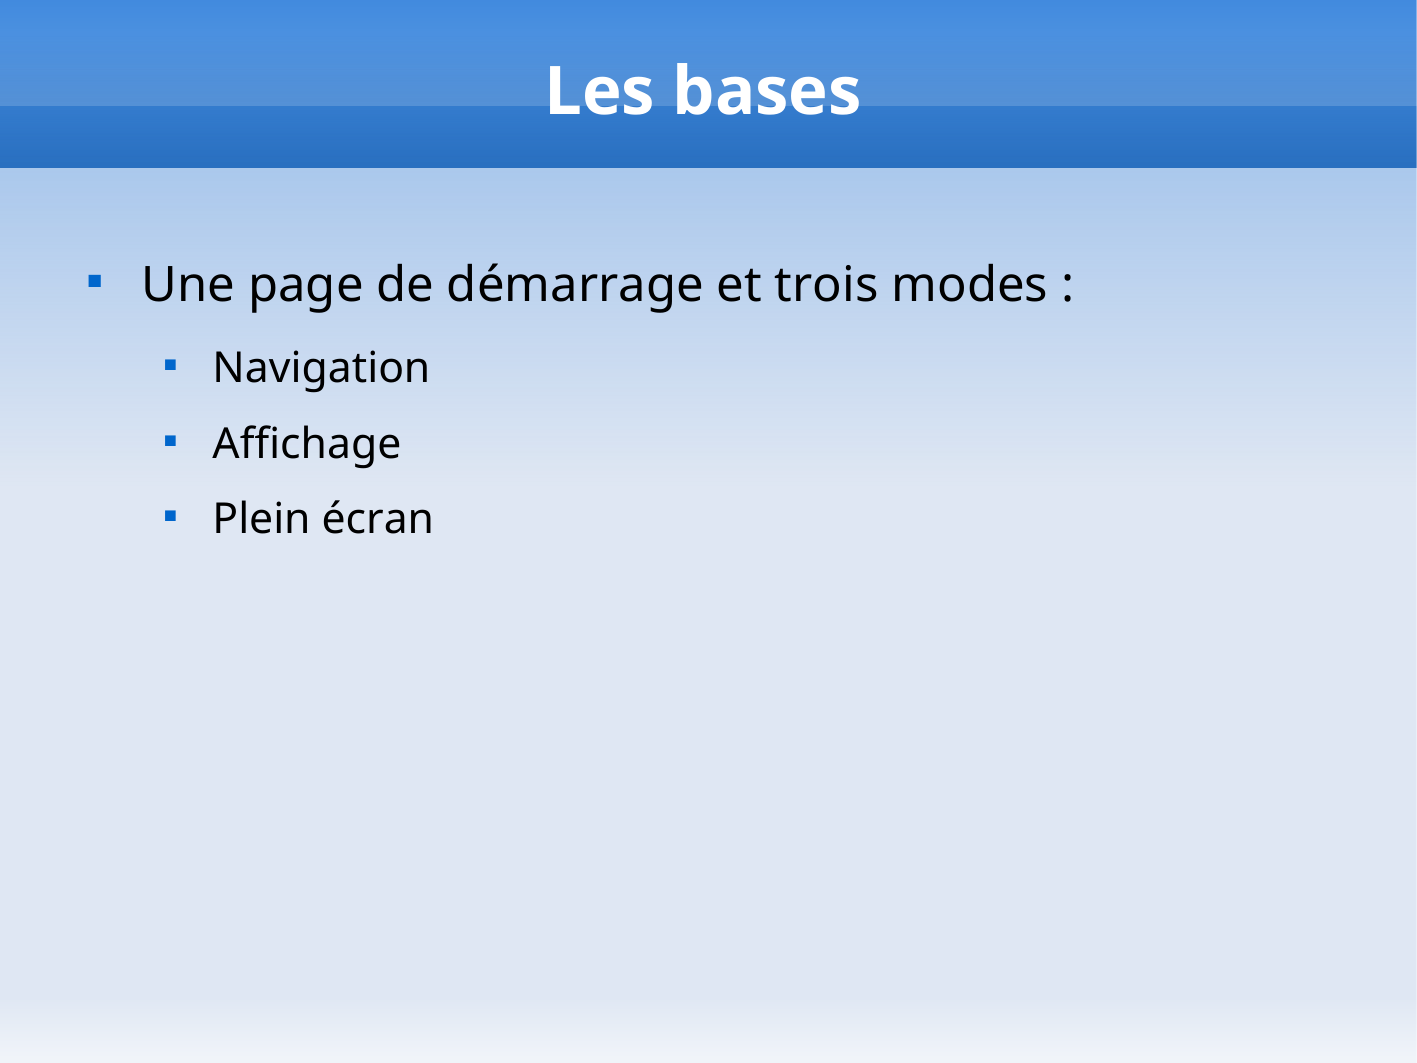

# Les bases
Une page de démarrage et trois modes :
Navigation
Affichage
Plein écran